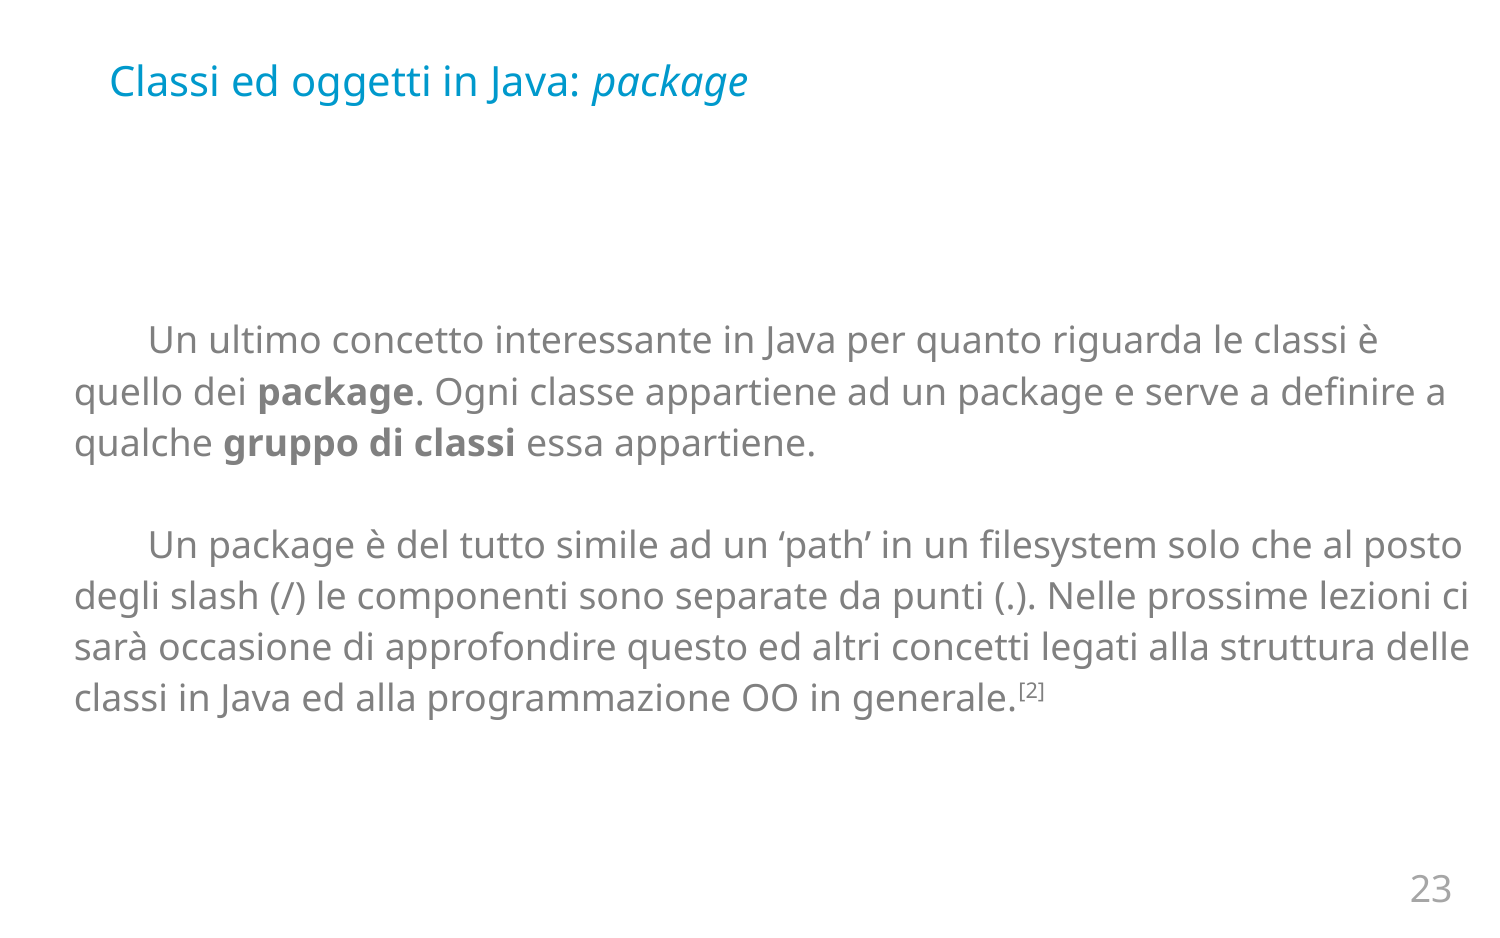

Classi ed oggetti in Java: package
	Un ultimo concetto interessante in Java per quanto riguarda le classi è quello dei package. Ogni classe appartiene ad un package e serve a definire a qualche gruppo di classi essa appartiene.
	Un package è del tutto simile ad un ‘path’ in un filesystem solo che al posto degli slash (/) le componenti sono separate da punti (.). Nelle prossime lezioni ci sarà occasione di approfondire questo ed altri concetti legati alla struttura delle classi in Java ed alla programmazione OO in generale.[2]
23